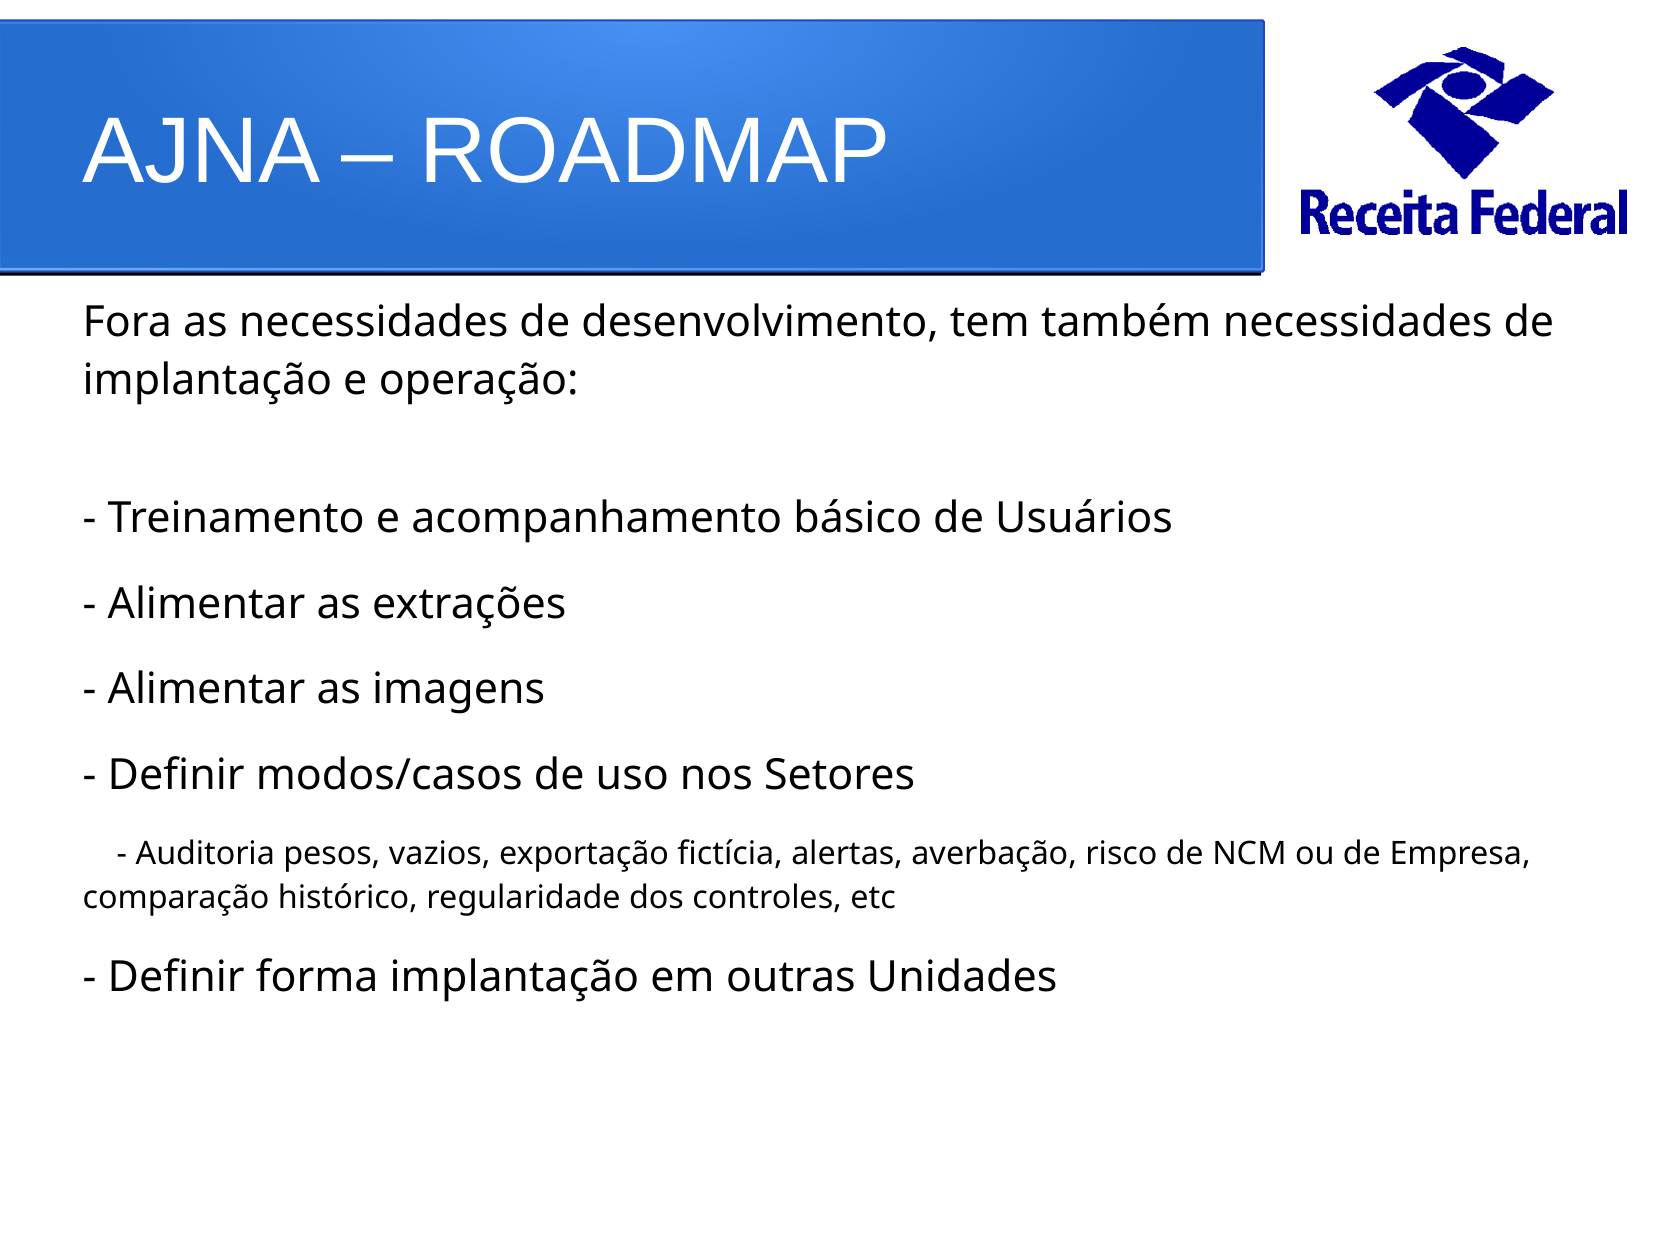

# AJNA – ROADMAP
Fora as necessidades de desenvolvimento, tem também necessidades de implantação e operação:
- Treinamento e acompanhamento básico de Usuários
- Alimentar as extrações
- Alimentar as imagens
- Definir modos/casos de uso nos Setores
 - Auditoria pesos, vazios, exportação fictícia, alertas, averbação, risco de NCM ou de Empresa, comparação histórico, regularidade dos controles, etc
- Definir forma implantação em outras Unidades